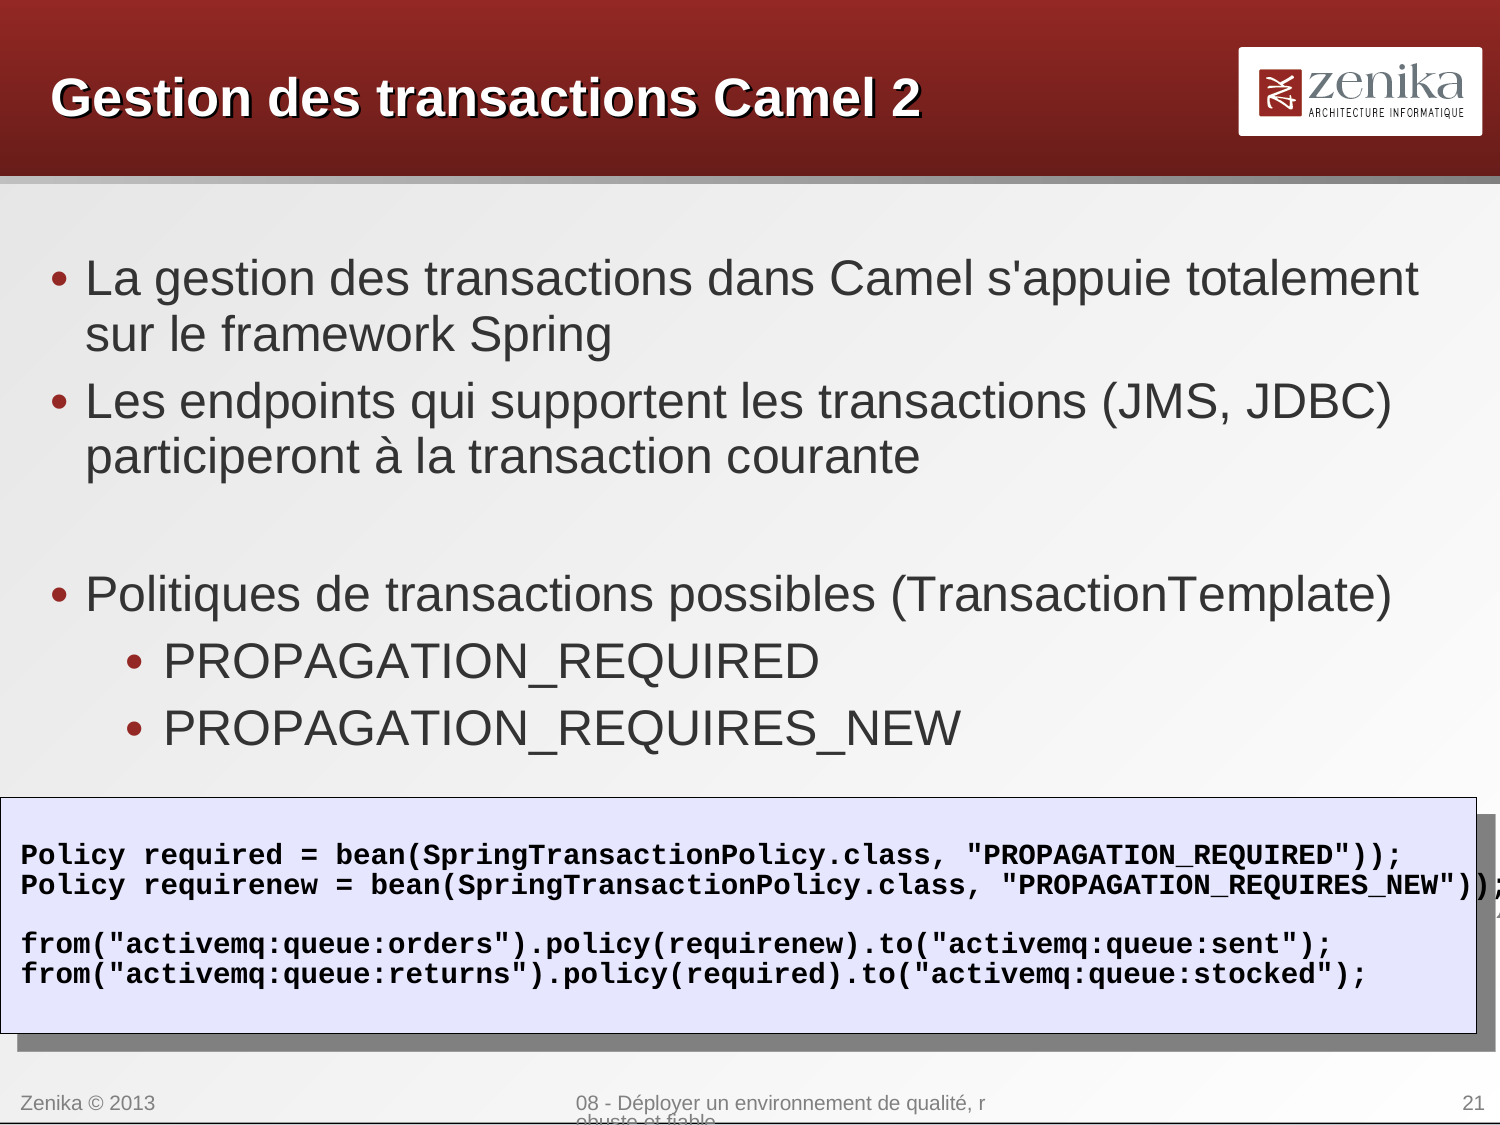

# Gestion des transactions Camel 2
La gestion des transactions dans Camel s'appuie totalement sur le framework Spring
Les endpoints qui supportent les transactions (JMS, JDBC) participeront à la transaction courante
Politiques de transactions possibles (TransactionTemplate)
PROPAGATION_REQUIRED
PROPAGATION_REQUIRES_NEW
 Policy required = bean(SpringTransactionPolicy.class, "PROPAGATION_REQUIRED"));
 Policy requirenew = bean(SpringTransactionPolicy.class, "PROPAGATION_REQUIRES_NEW"));
 from("activemq:queue:orders").policy(requirenew).to("activemq:queue:sent");
 from("activemq:queue:returns").policy(required).to("activemq:queue:stocked");